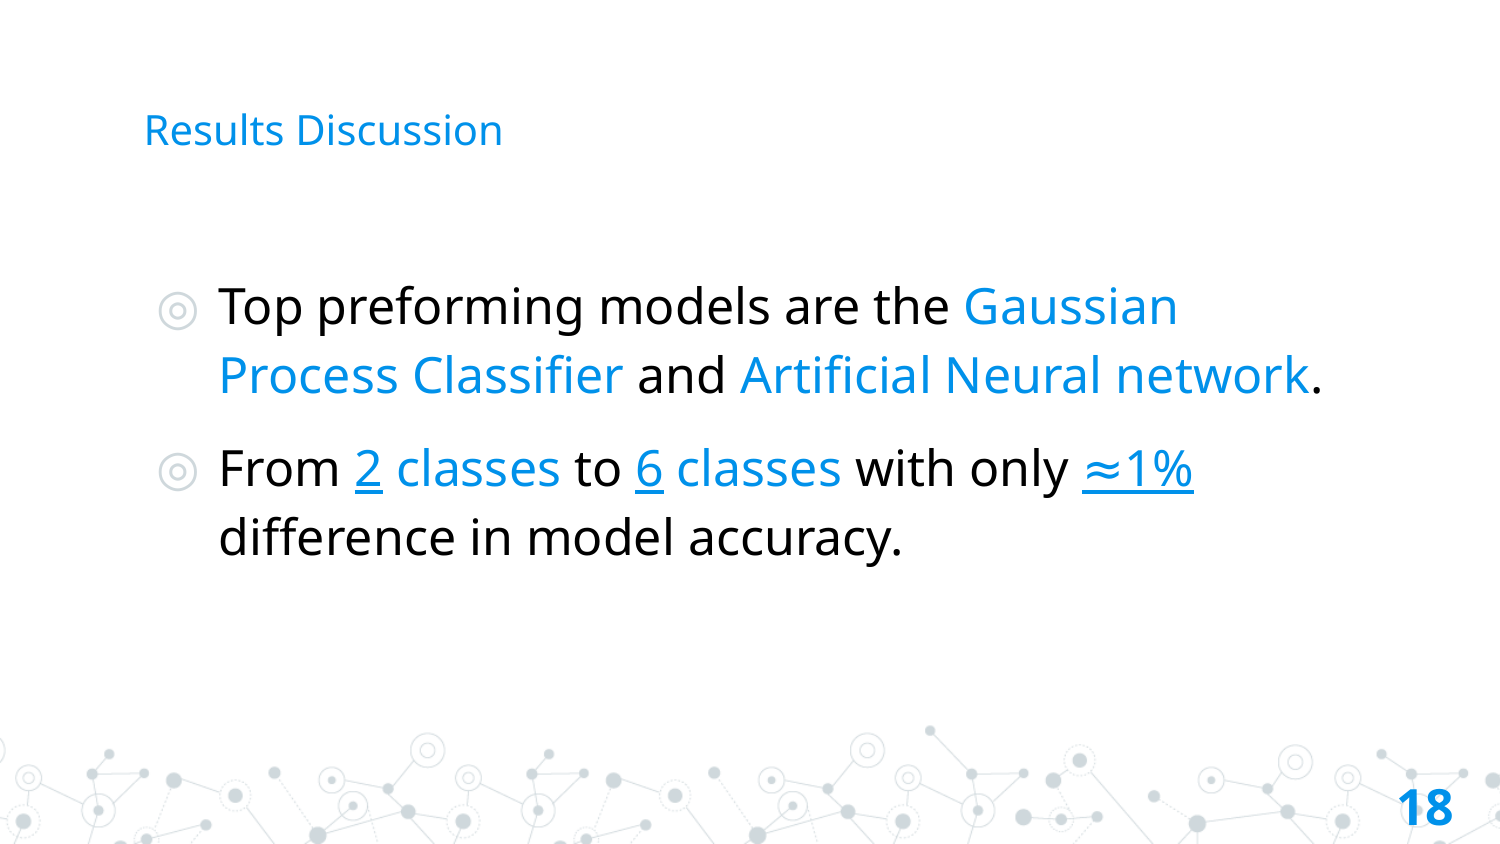

Results Discussion
Top preforming models are the Gaussian Process Classifier and Artificial Neural network.
From 2 classes to 6 classes with only ≈1% difference in model accuracy.